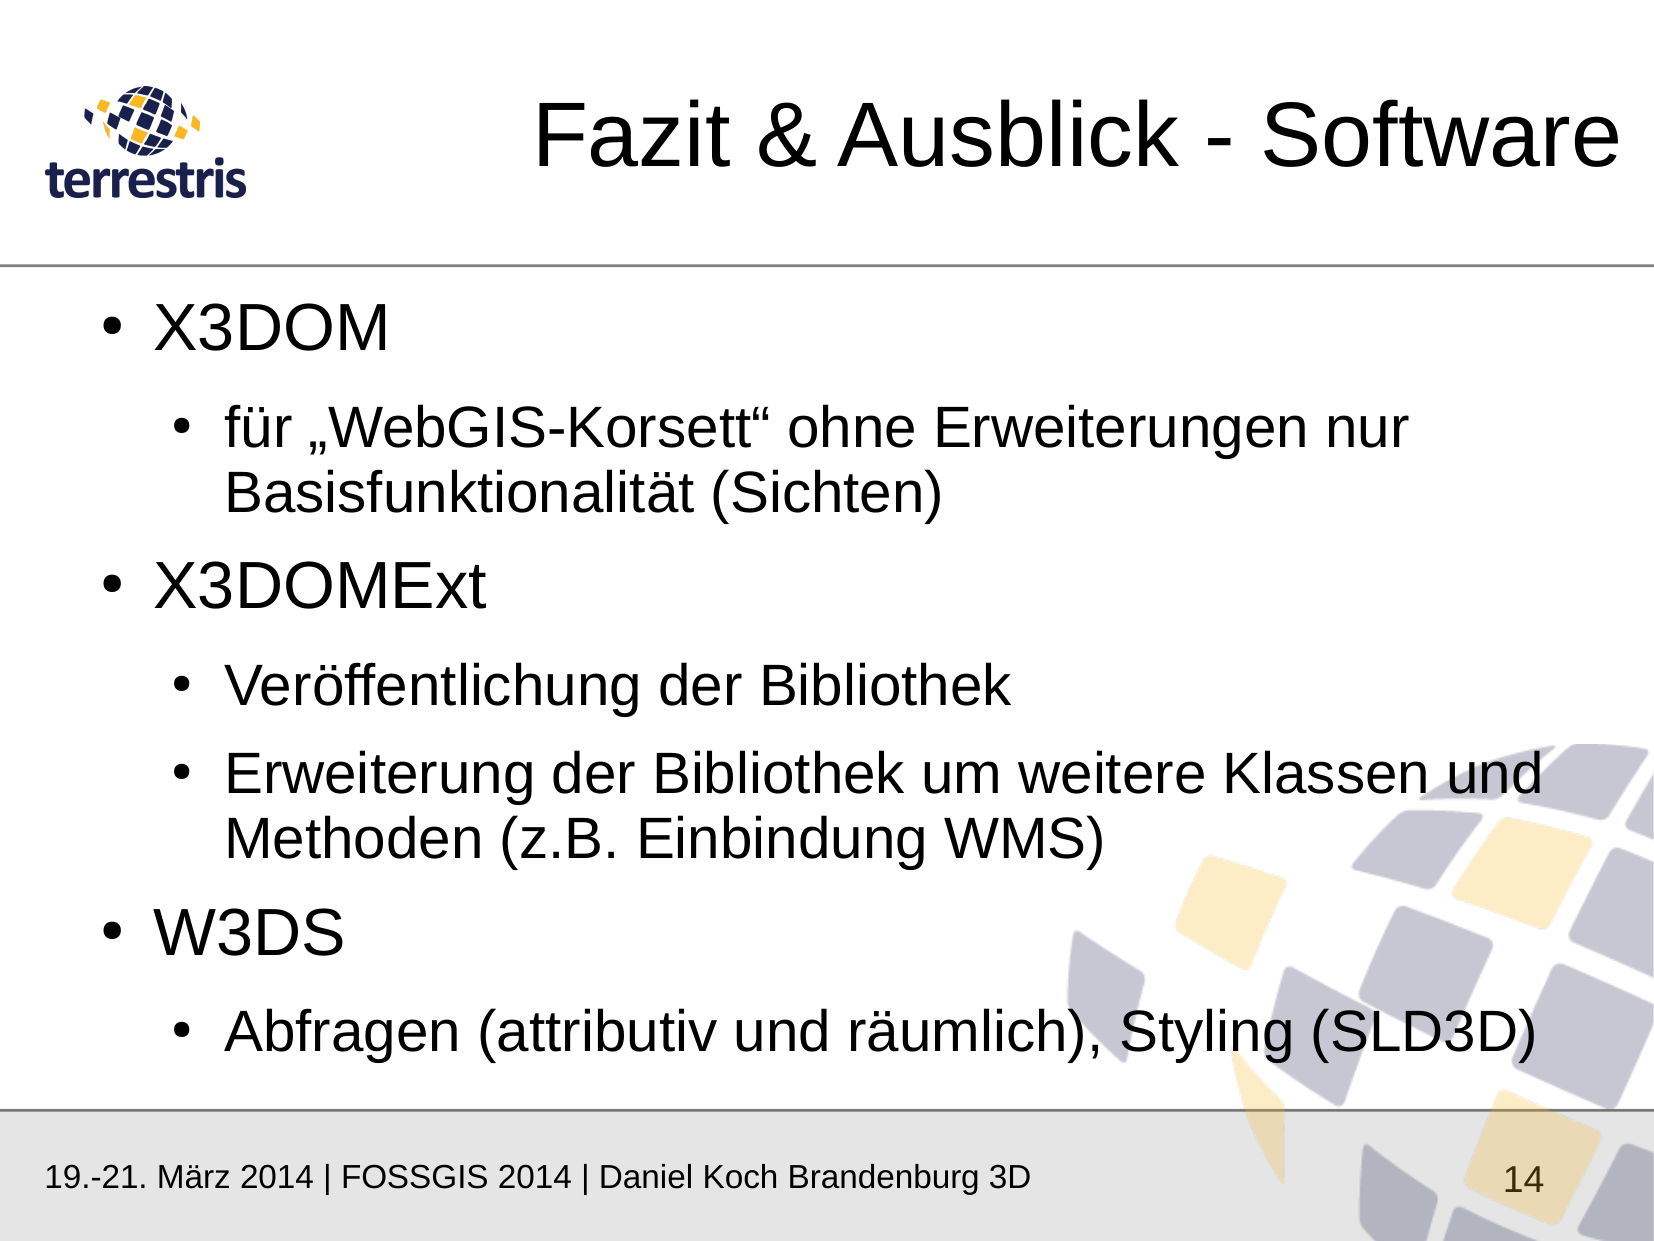

# Fazit & Ausblick - Software
X3DOM
für „WebGIS-Korsett“ ohne Erweiterungen nur Basisfunktionalität (Sichten)
X3DOMExt
Veröffentlichung der Bibliothek
Erweiterung der Bibliothek um weitere Klassen und Methoden (z.B. Einbindung WMS)
W3DS
Abfragen (attributiv und räumlich), Styling (SLD3D)